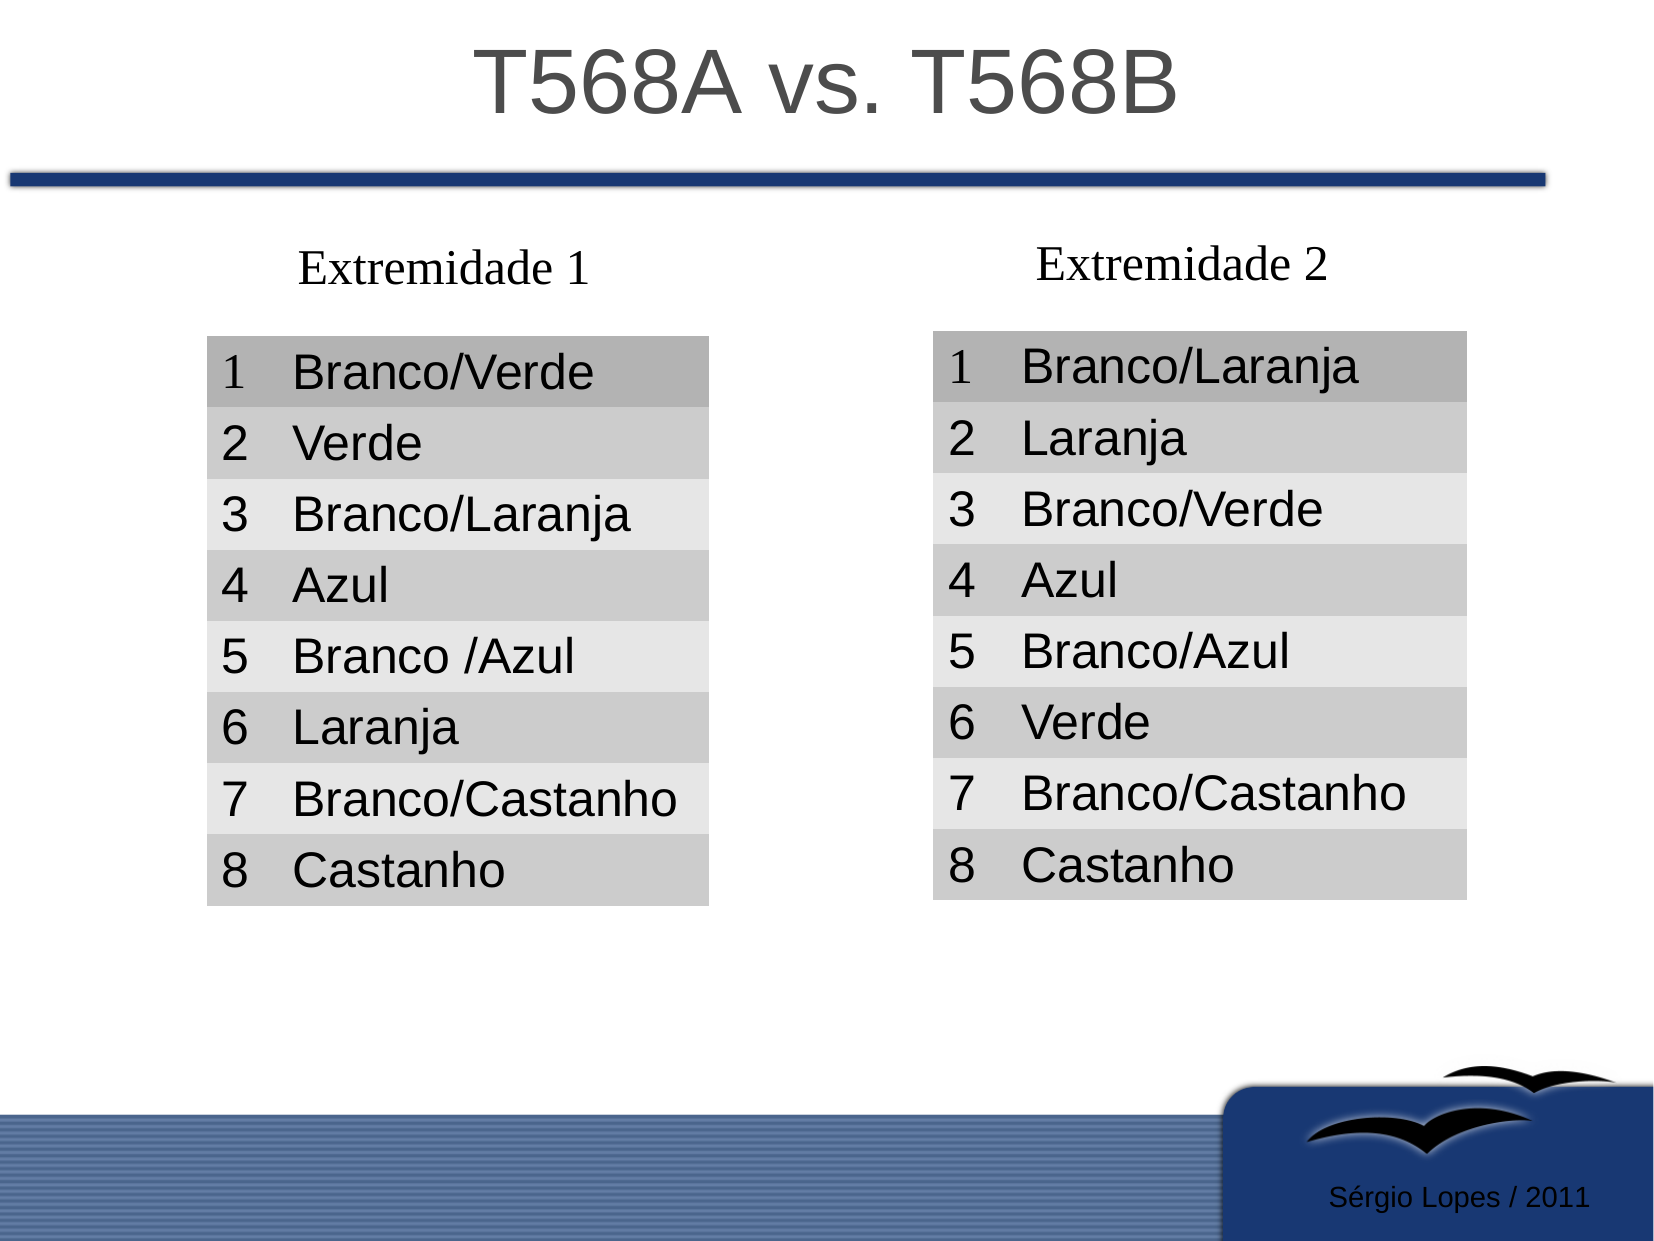

# T568A vs. T568B
Extremidade 2
Extremidade 1
| 1 | Branco/Laranja |
| --- | --- |
| 2 | Laranja |
| 3 | Branco/Verde |
| 4 | Azul |
| 5 | Branco/Azul |
| 6 | Verde |
| 7 | Branco/Castanho |
| 8 | Castanho |
| 1 | Branco/Verde |
| --- | --- |
| 2 | Verde |
| 3 | Branco/Laranja |
| 4 | Azul |
| 5 | Branco /Azul |
| 6 | Laranja |
| 7 | Branco/Castanho |
| 8 | Castanho |
Sérgio Lopes / 2011